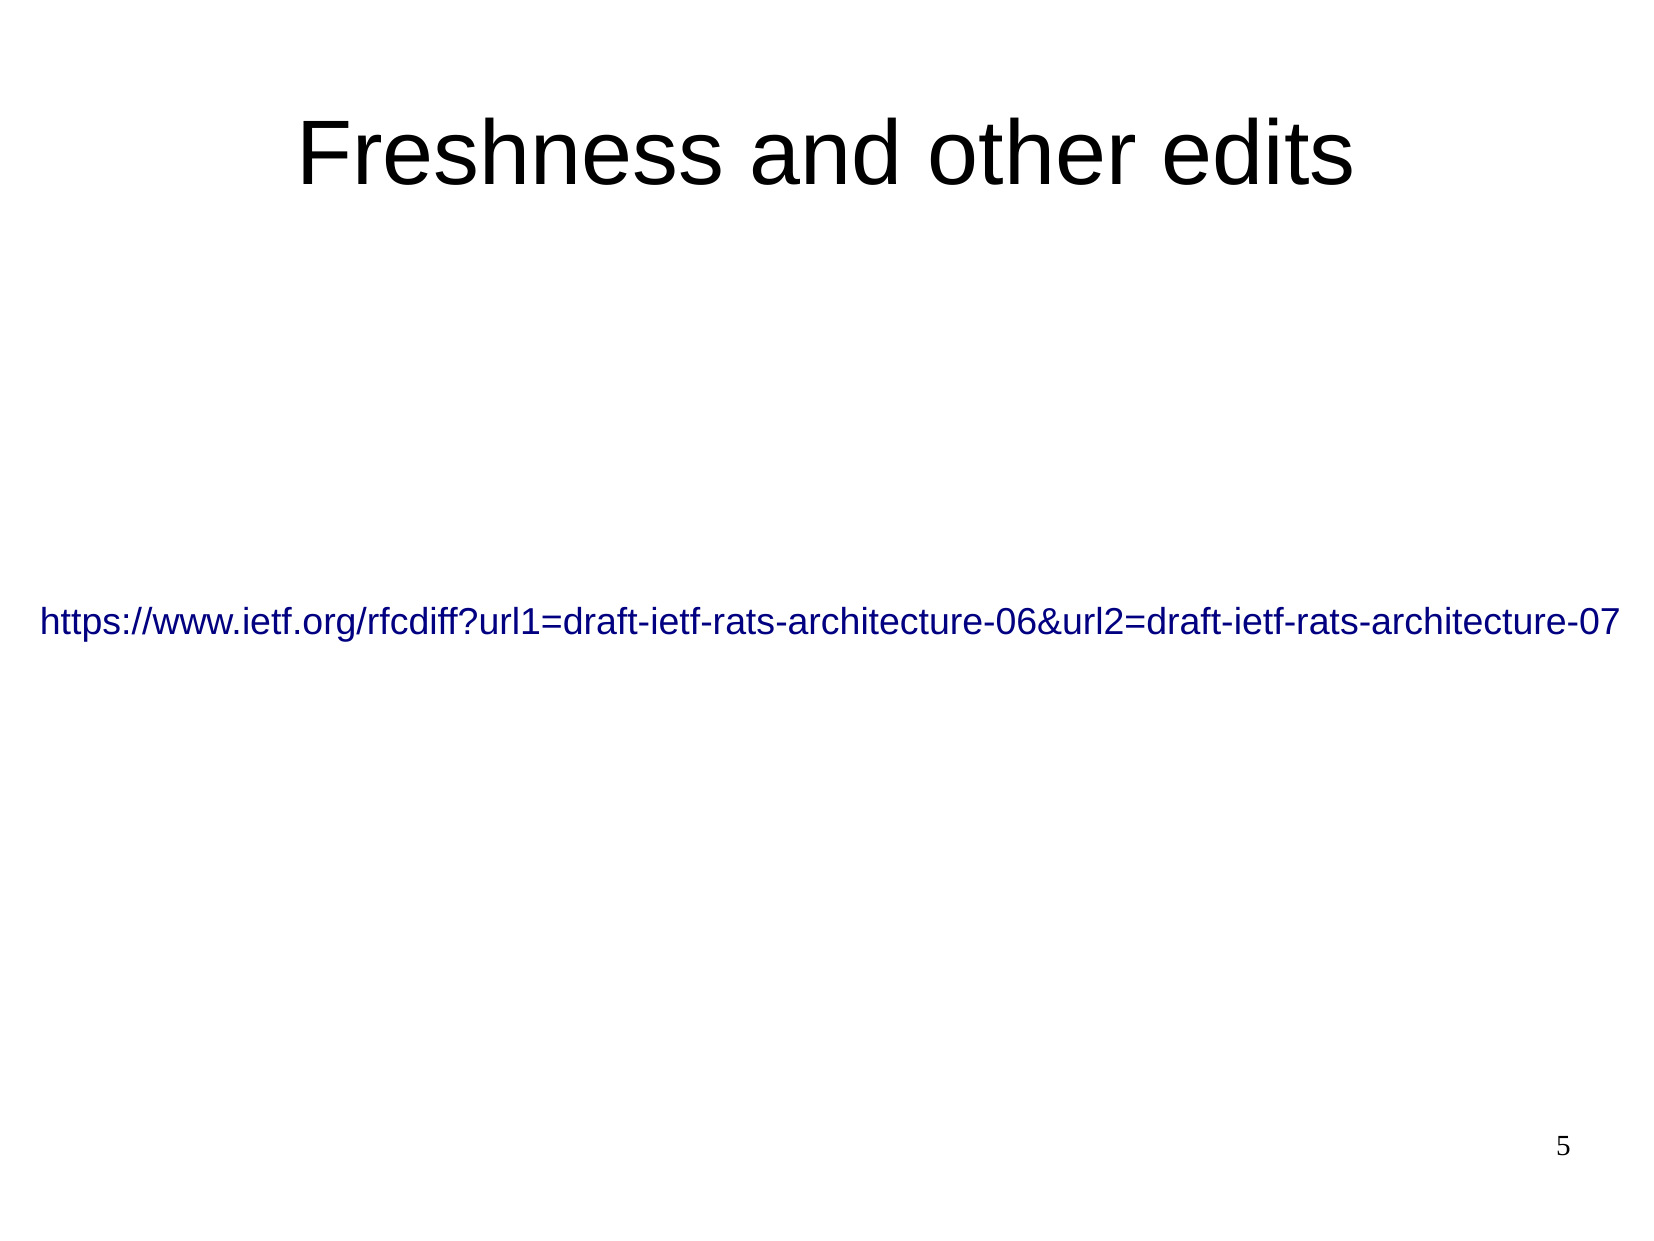

# Freshness and other edits
https://www.ietf.org/rfcdiff?url1=draft-ietf-rats-architecture-06&url2=draft-ietf-rats-architecture-07
5